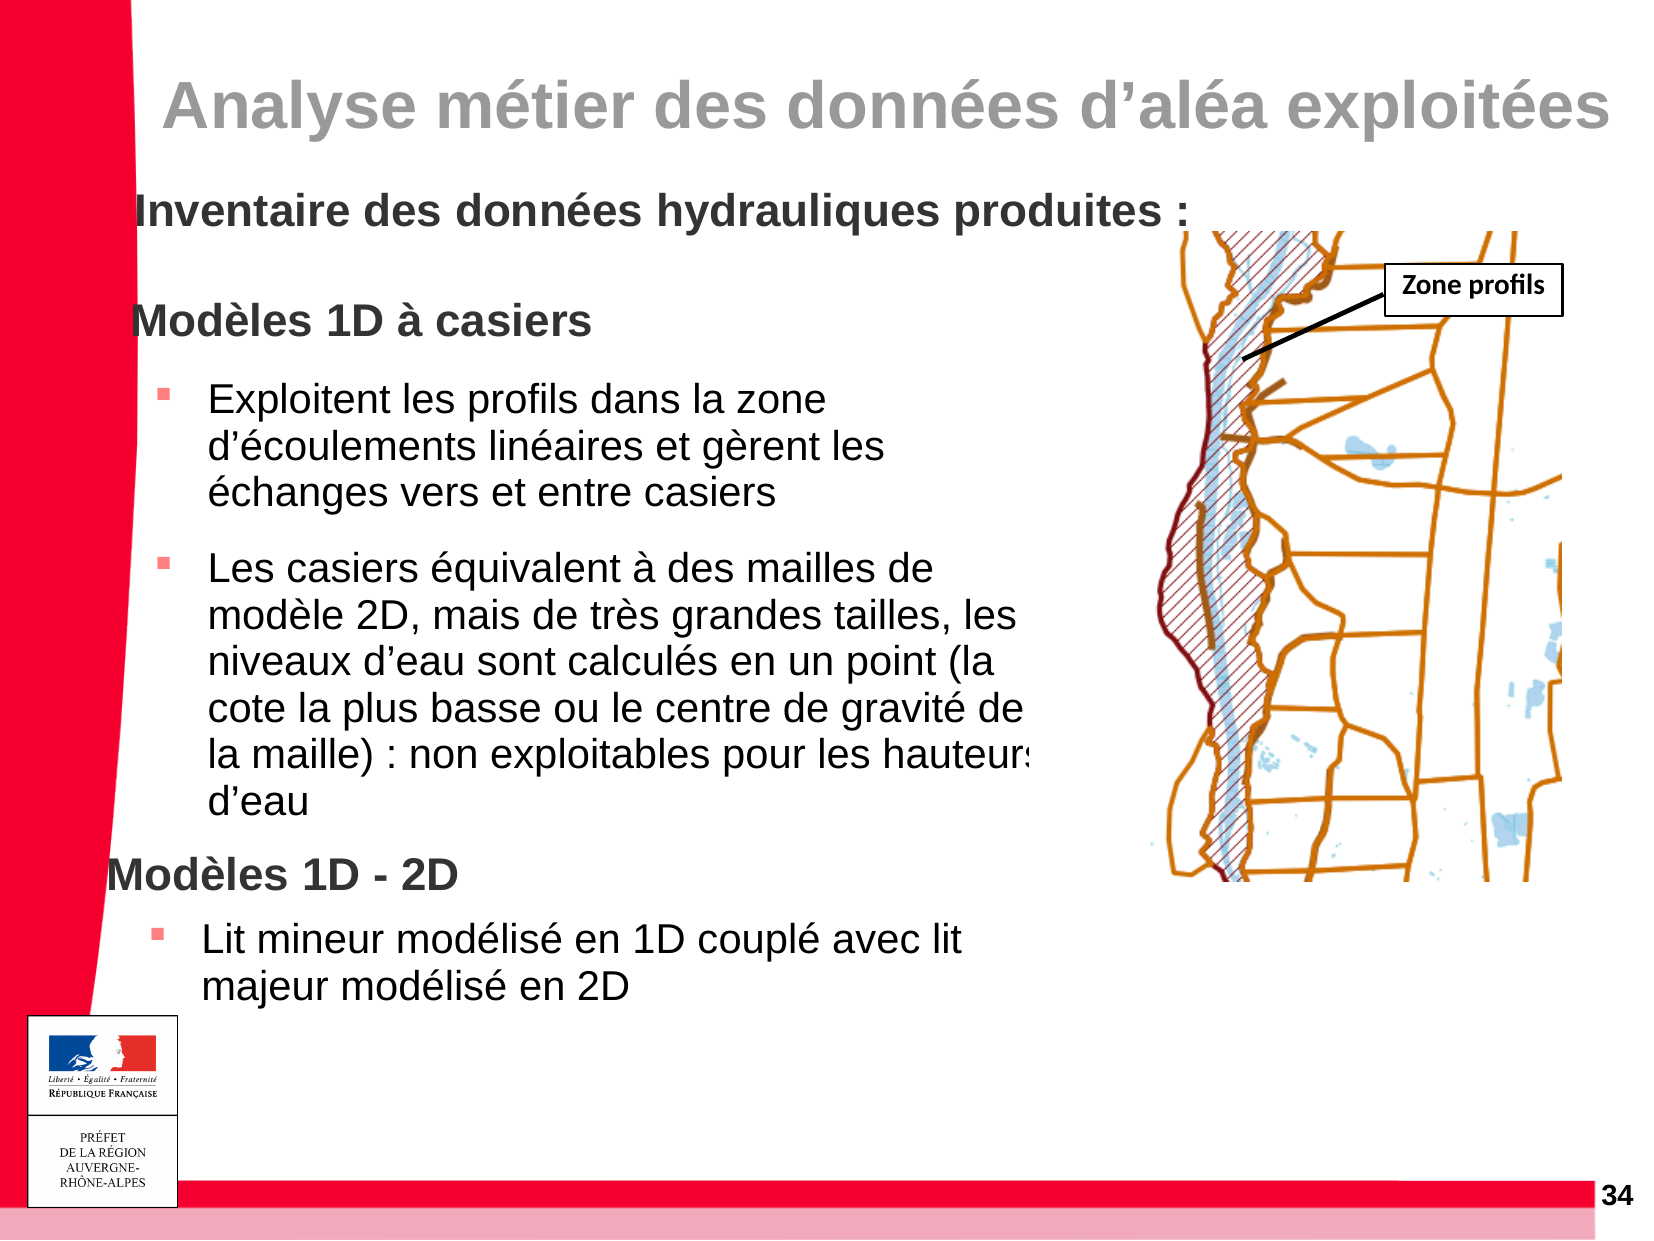

# Analyse métier des données d’aléa exploitées
Inventaire des données hydrauliques produites :
Zone profils
Modèles 1D à casiers
Exploitent les profils dans la zone d’écoulements linéaires et gèrent les échanges vers et entre casiers
Les casiers équivalent à des mailles de modèle 2D, mais de très grandes tailles, les niveaux d’eau sont calculés en un point (la cote la plus basse ou le centre de gravité de la maille) : non exploitables pour les hauteurs d’eau
Modèles 1D - 2D
Lit mineur modélisé en 1D couplé avec lit majeur modélisé en 2D
34